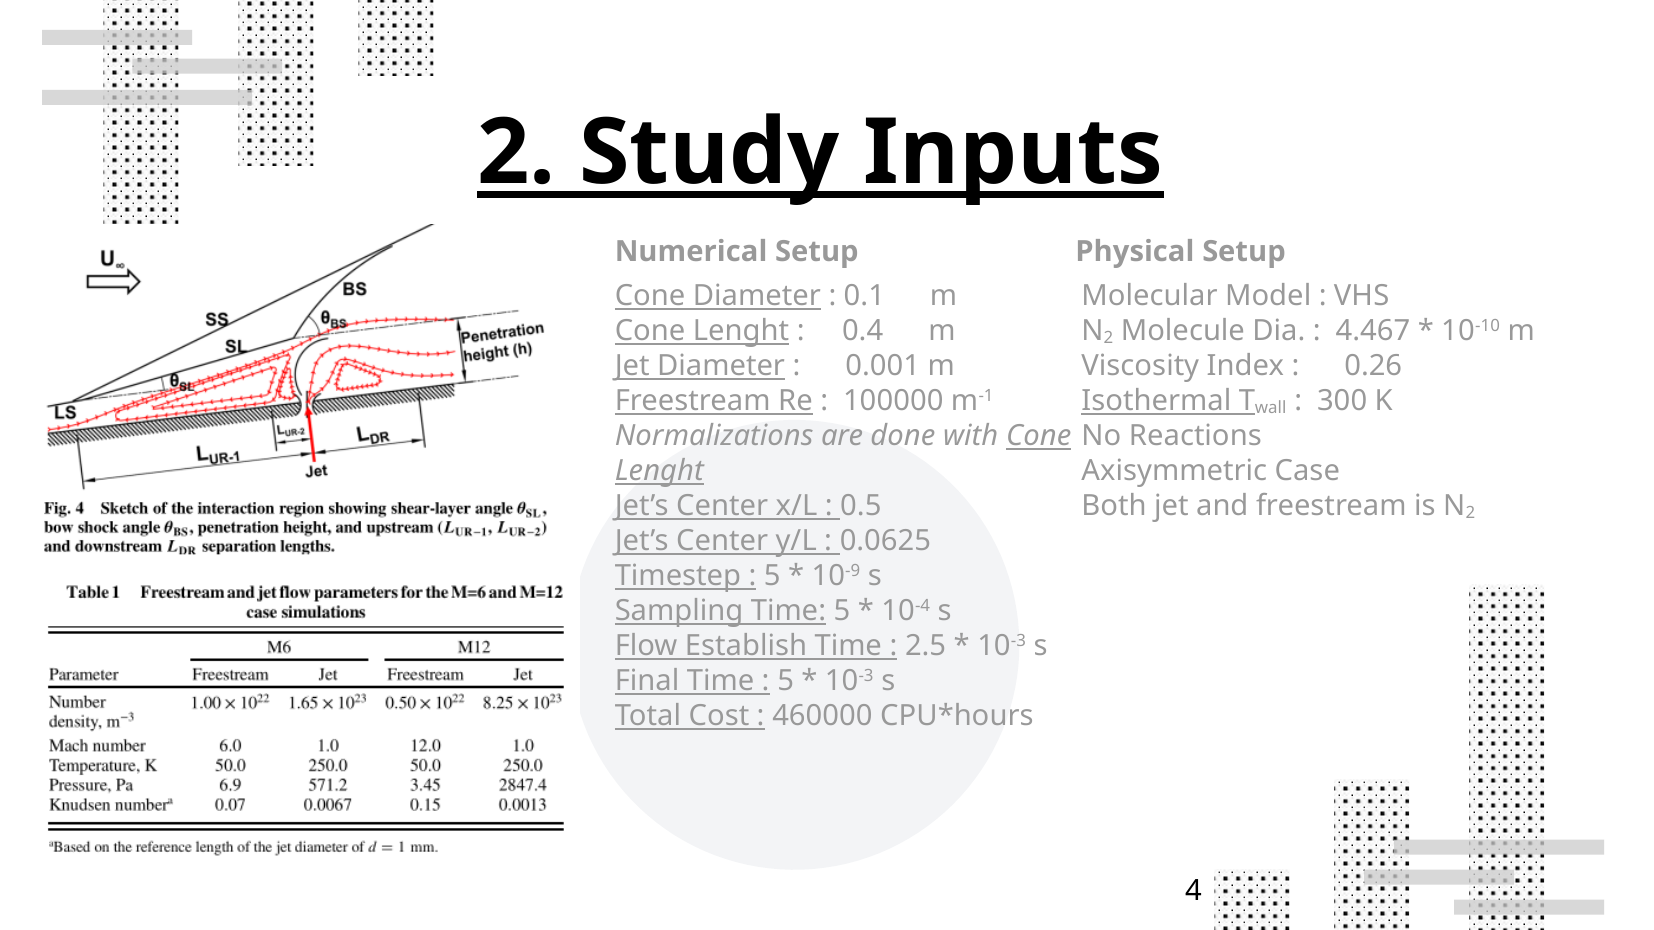

# 2. Study Inputs
Numerical Setup
Physical Setup
Cone Diameter : 0.1 m
Cone Lenght : 0.4 m
Jet Diameter : 0.001 m
Freestream Re : 100000 m-1
Normalizations are done with Cone Lenght
Jet’s Center x/L : 0.5
Jet’s Center y/L : 0.0625
Timestep : 5 * 10-9 s
Sampling Time: 5 * 10-4 s
Flow Establish Time : 2.5 * 10-3 s
Final Time : 5 * 10-3 s
Total Cost : 460000 CPU*hours
Molecular Model : VHS
N2 Molecule Dia. : 4.467 * 10-10 m
Viscosity Index : 0.26
Isothermal Twall : 300 K
No Reactions
Axisymmetric Case
Both jet and freestream is N2
4